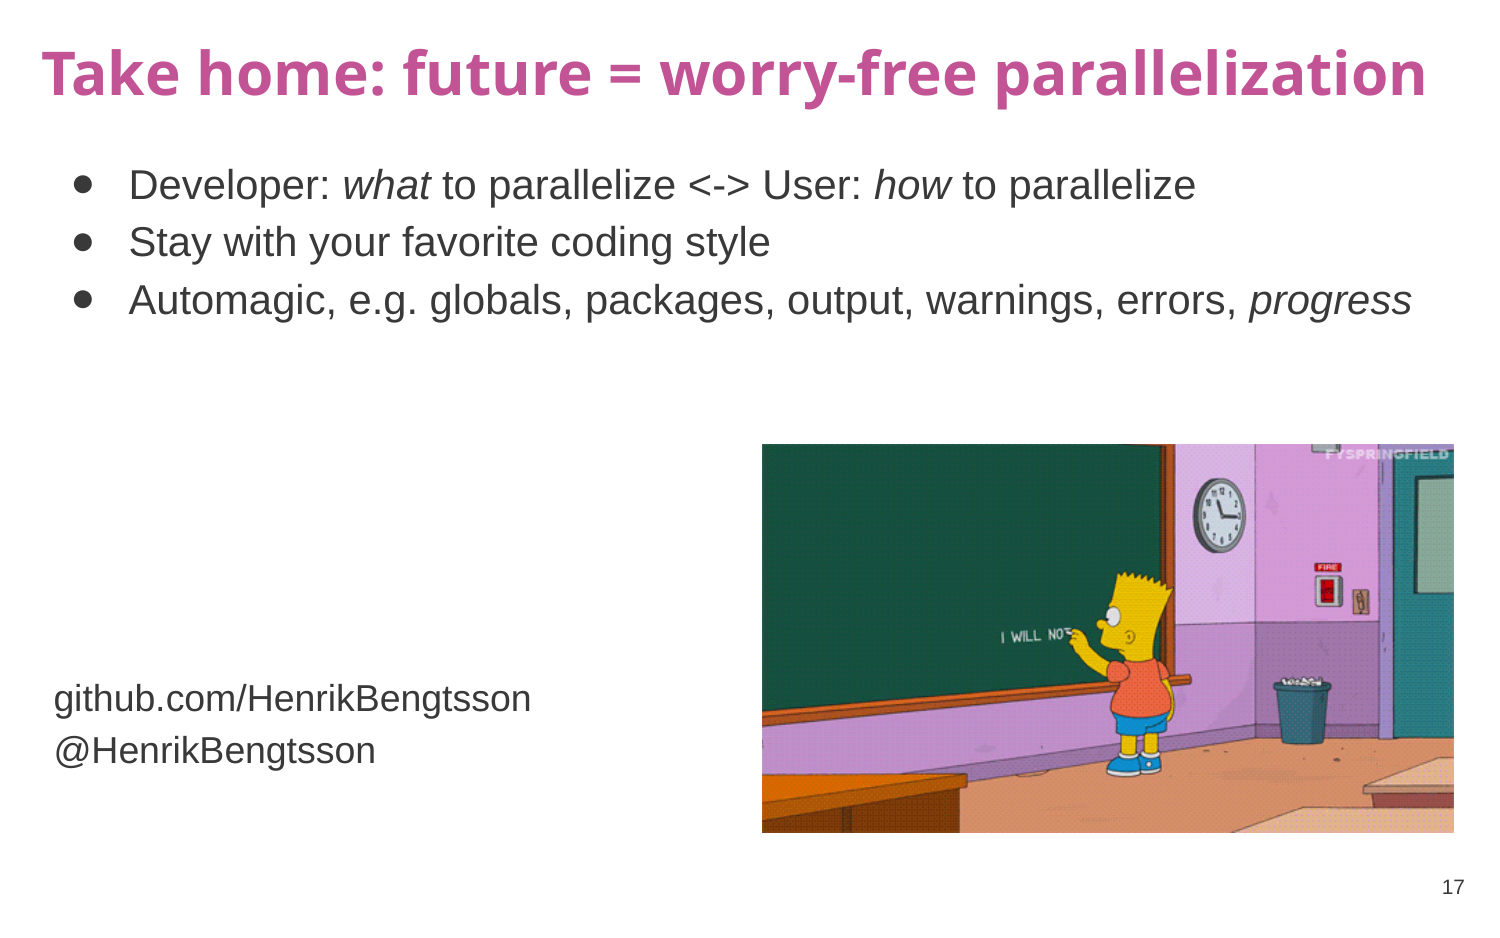

# Take home: future = worry-free parallelization
Developer: what to parallelize <-> User: how to parallelize
Stay with your favorite coding style
Automagic, e.g. globals, packages, output, warnings, errors, progress
github.com/HenrikBengtsson
@HenrikBengtsson